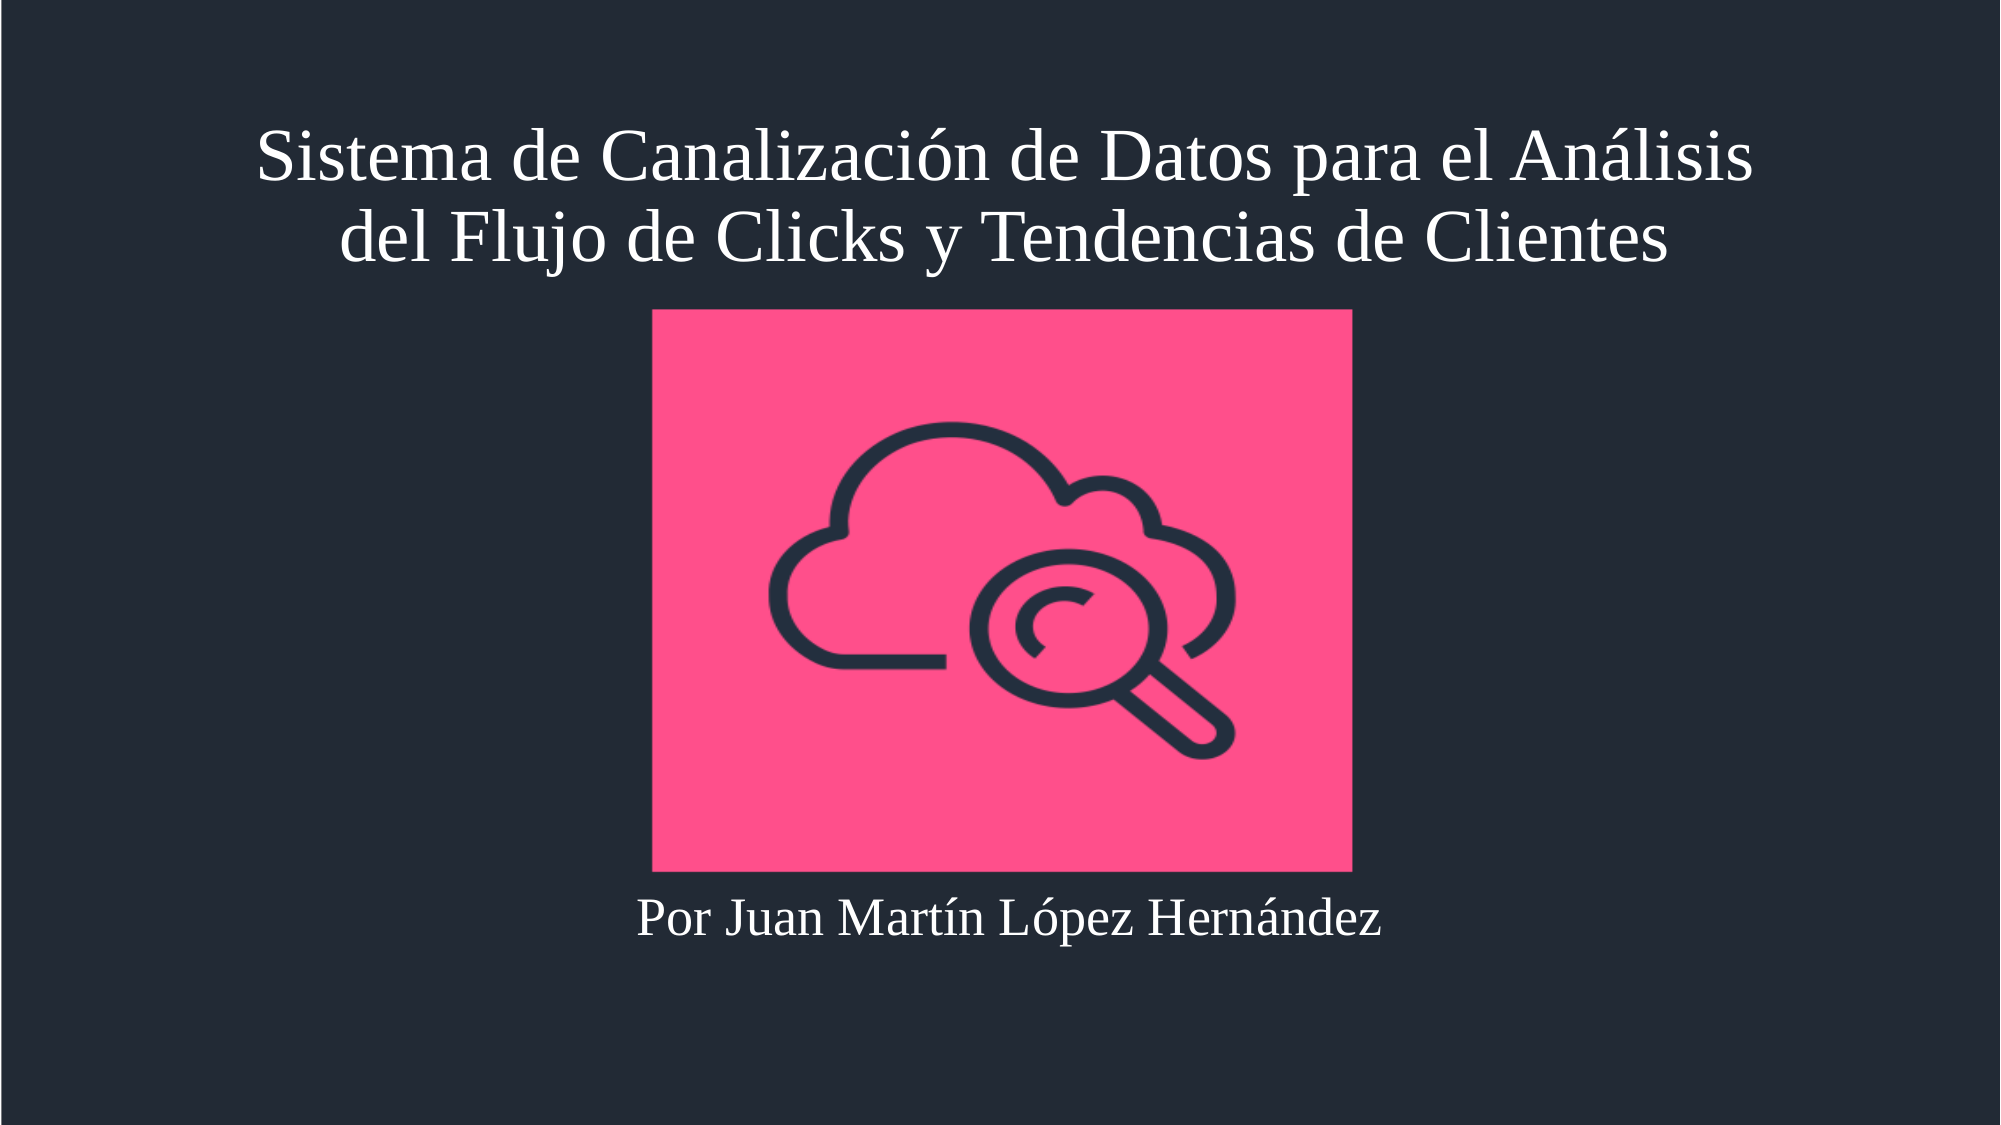

# Sistema de Canalización de Datos para el Análisis del Flujo de Clicks y Tendencias de Clientes
Por Juan Martín López Hernández